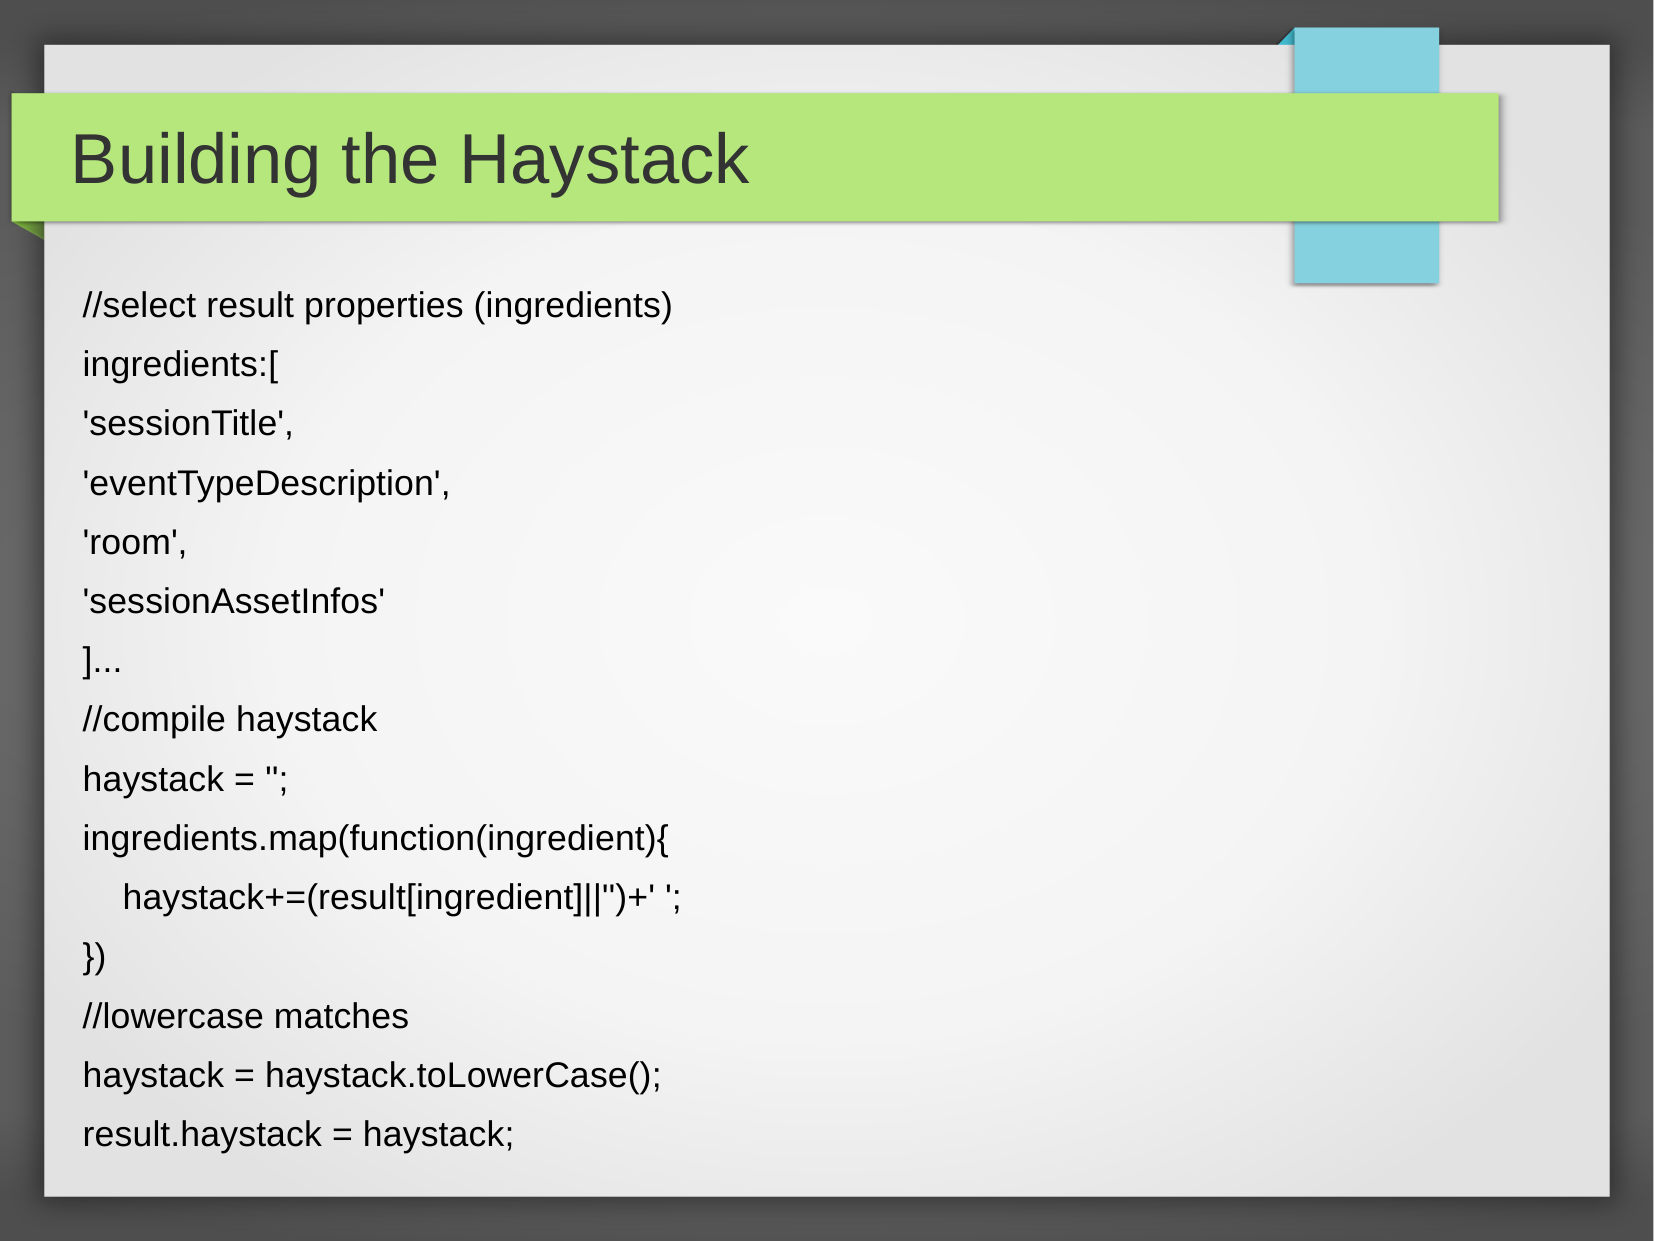

# Building the Haystack
//select result properties (ingredients)
ingredients:[
'sessionTitle',
'eventTypeDescription',
'room',
'sessionAssetInfos'
]...
//compile haystack
haystack = '';
ingredients.map(function(ingredient){
 haystack+=(result[ingredient]||'')+' ';
})
//lowercase matches
haystack = haystack.toLowerCase();
result.haystack = haystack;